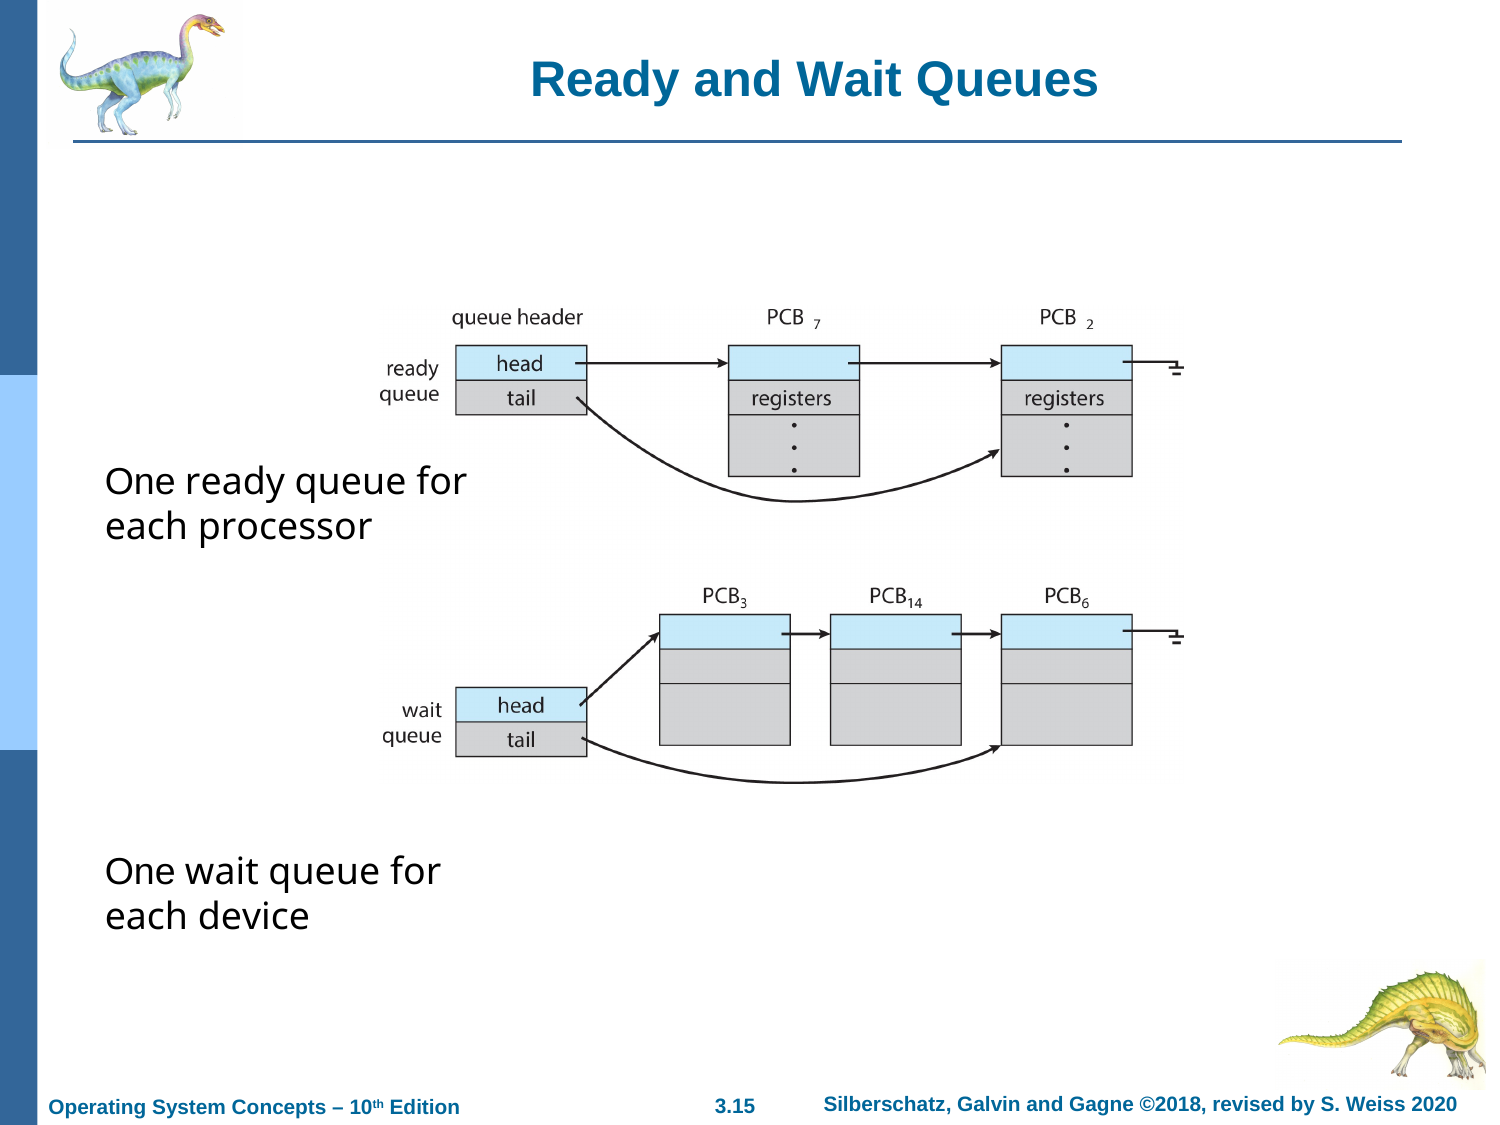

# Ready and Wait Queues
One ready queue for each processor
One wait queue for each device